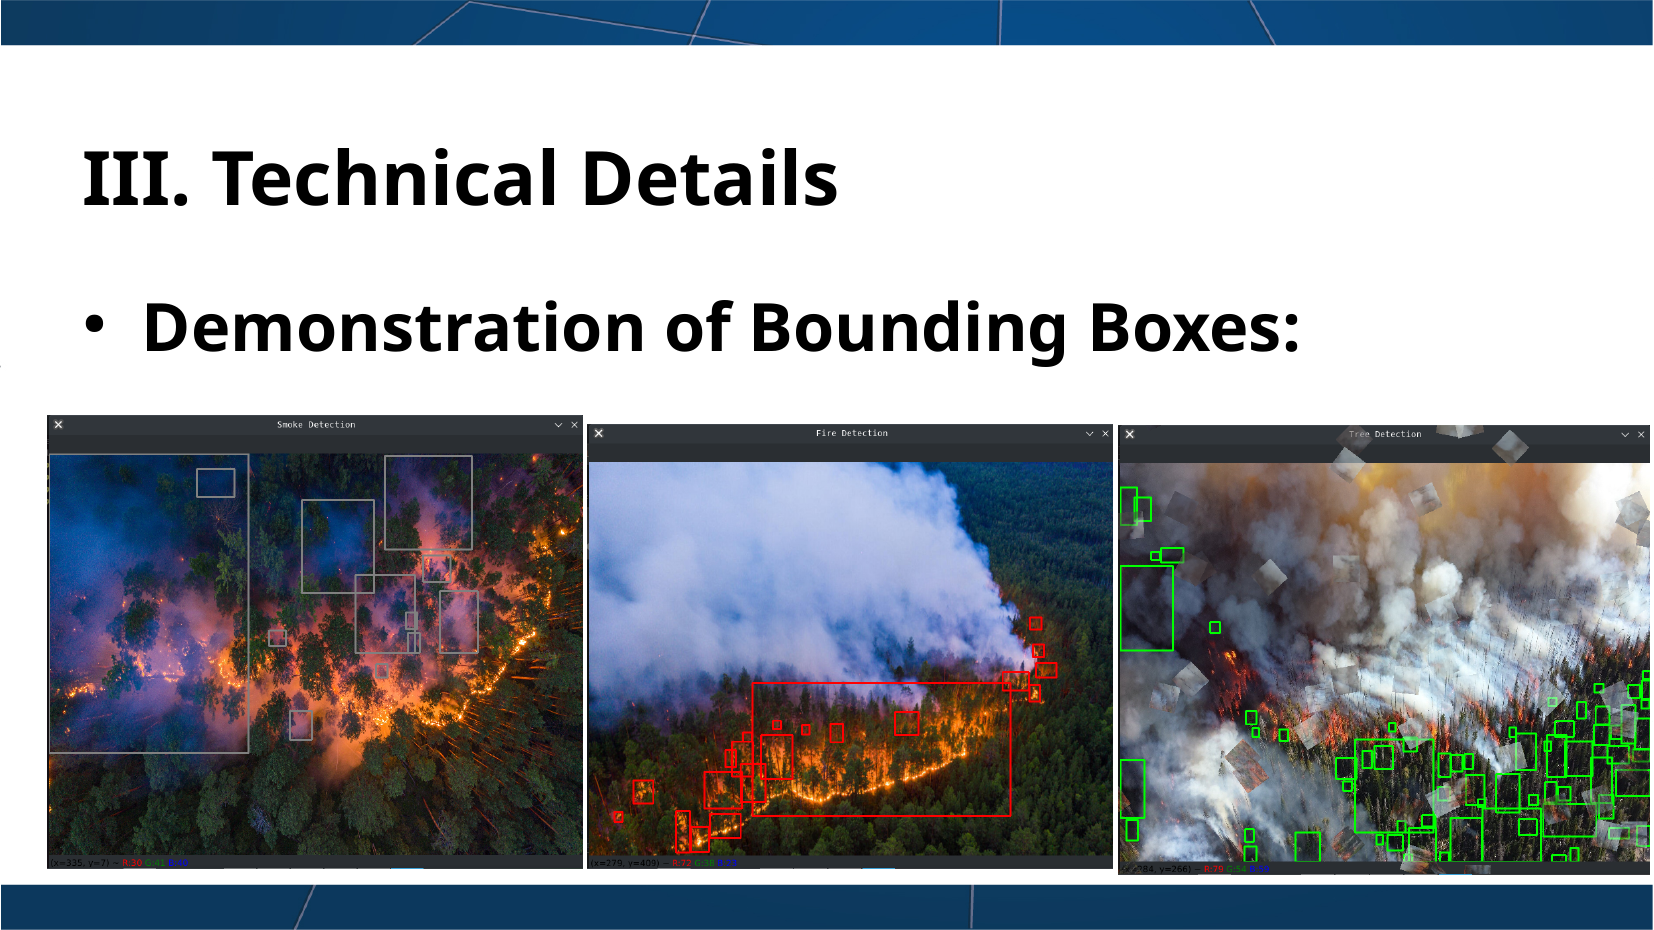

# III. Technical Details
Demonstration of Bounding Boxes: